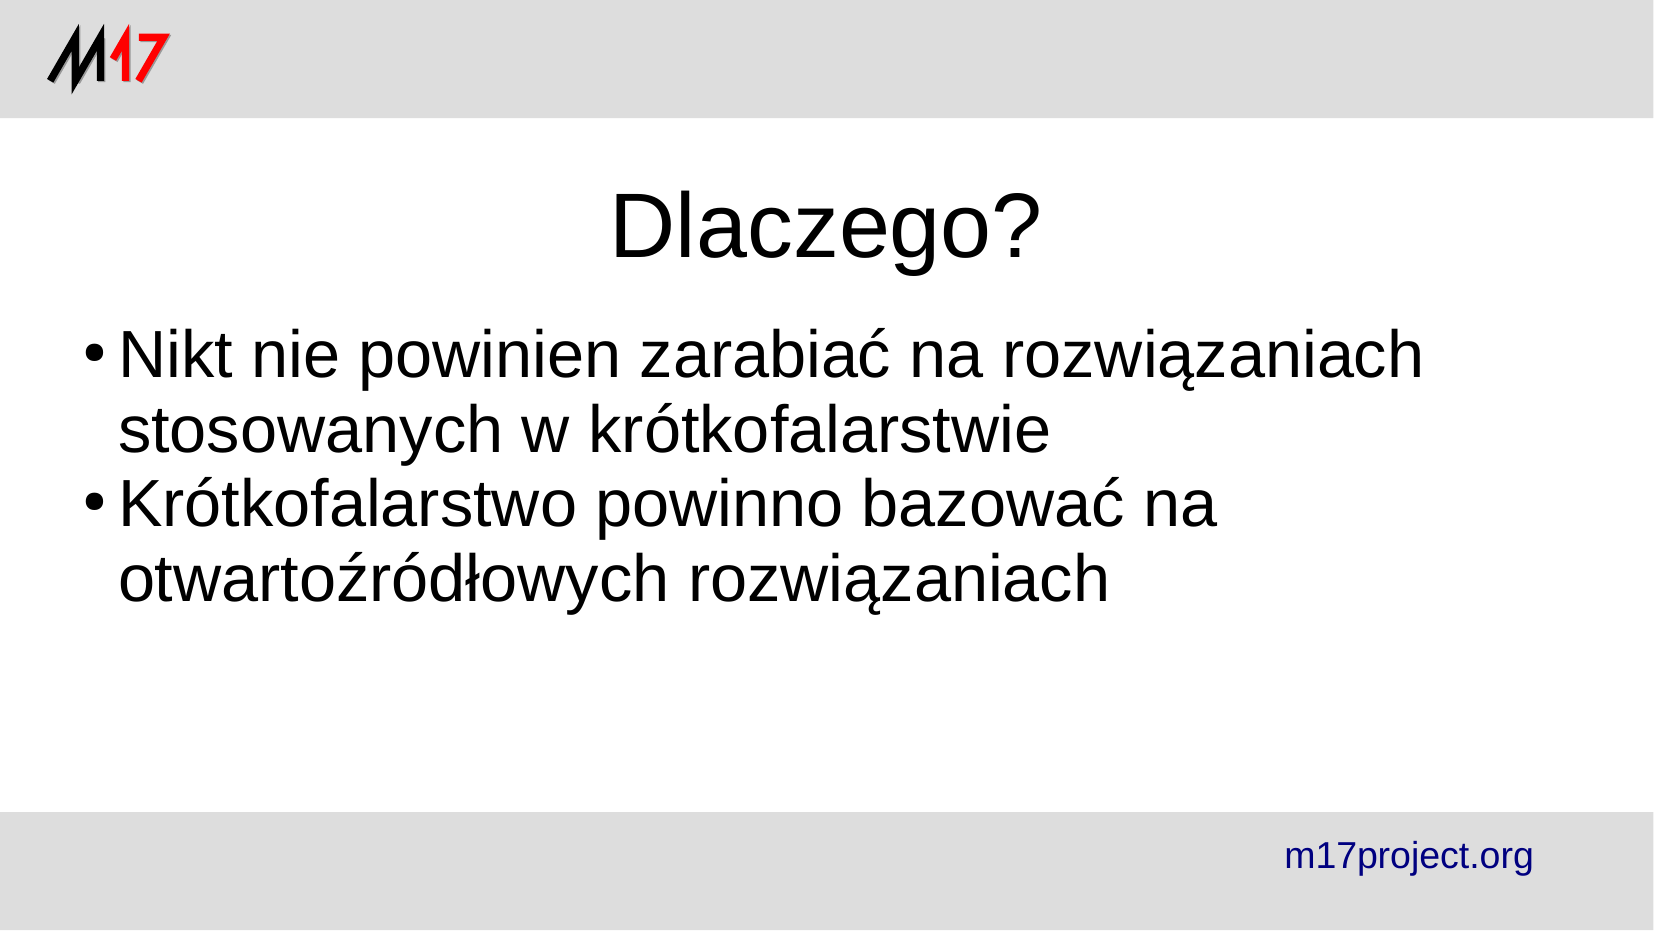

# Dlaczego?
Nikt nie powinien zarabiać na rozwiązaniach stosowanych w krótkofalarstwie
Krótkofalarstwo powinno bazować na otwartoźródłowych rozwiązaniach
m17project.org